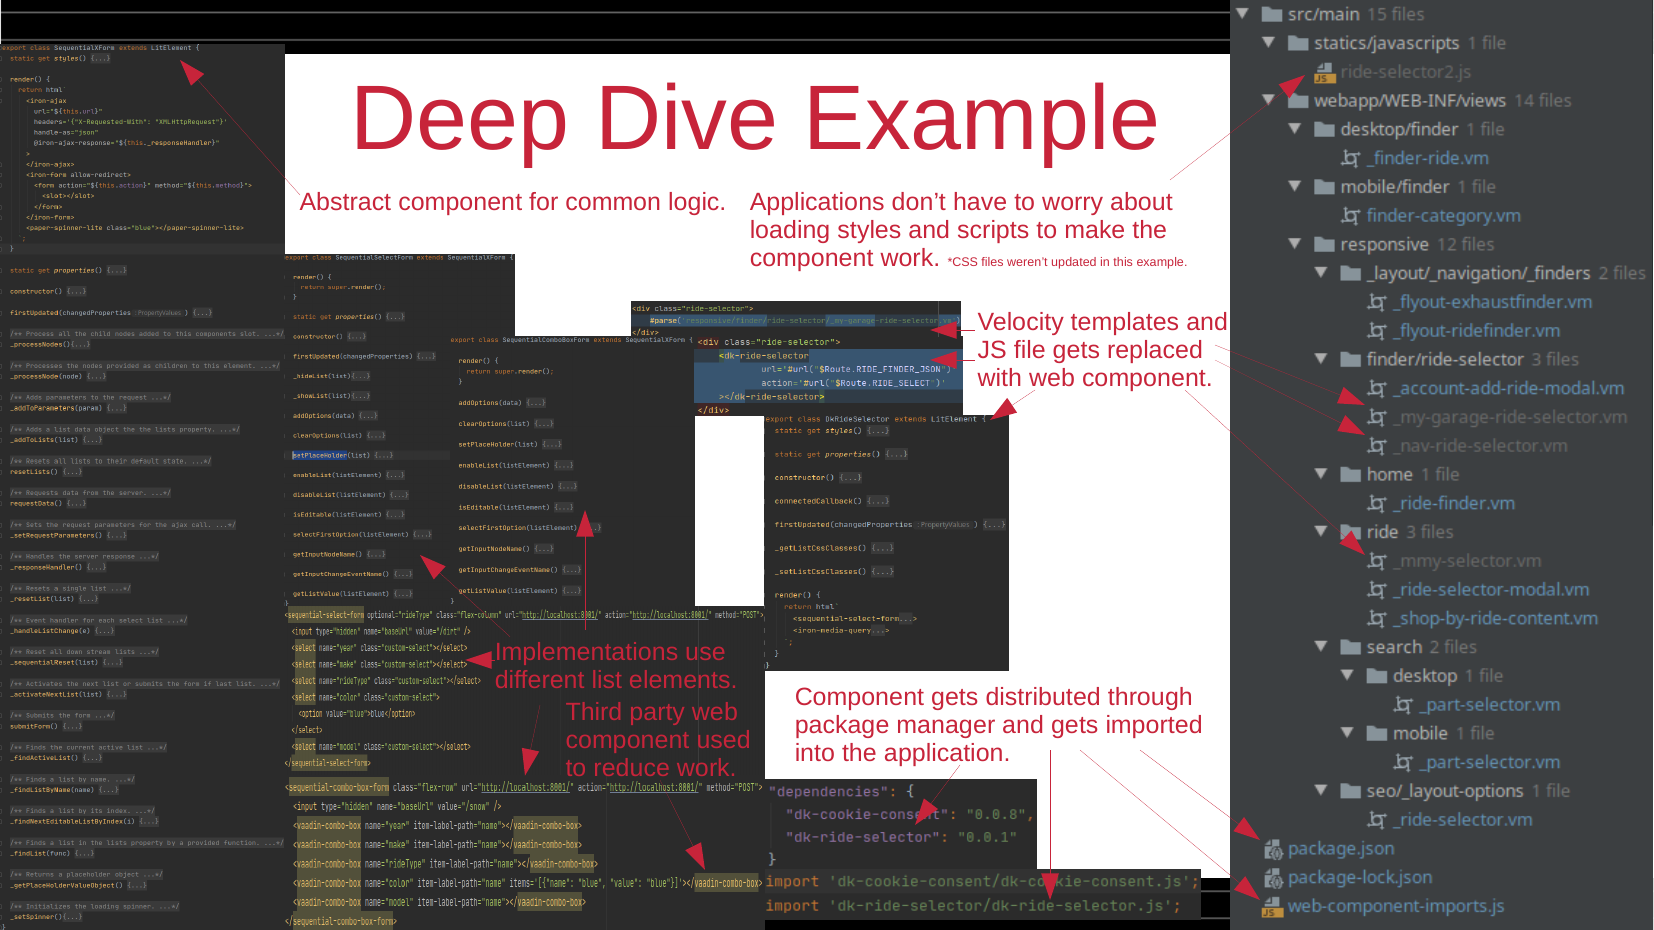

# Deep Dive Example
Abstract component for common logic.
Applications don’t have to worry about loading styles and scripts to make the component work. *CSS files weren’t updated in this example.
Velocity templates and JS file gets replaced with web component.
Implementations use different list elements.
Component gets distributed through package manager and gets imported into the application.
Third party web component used to reduce work.